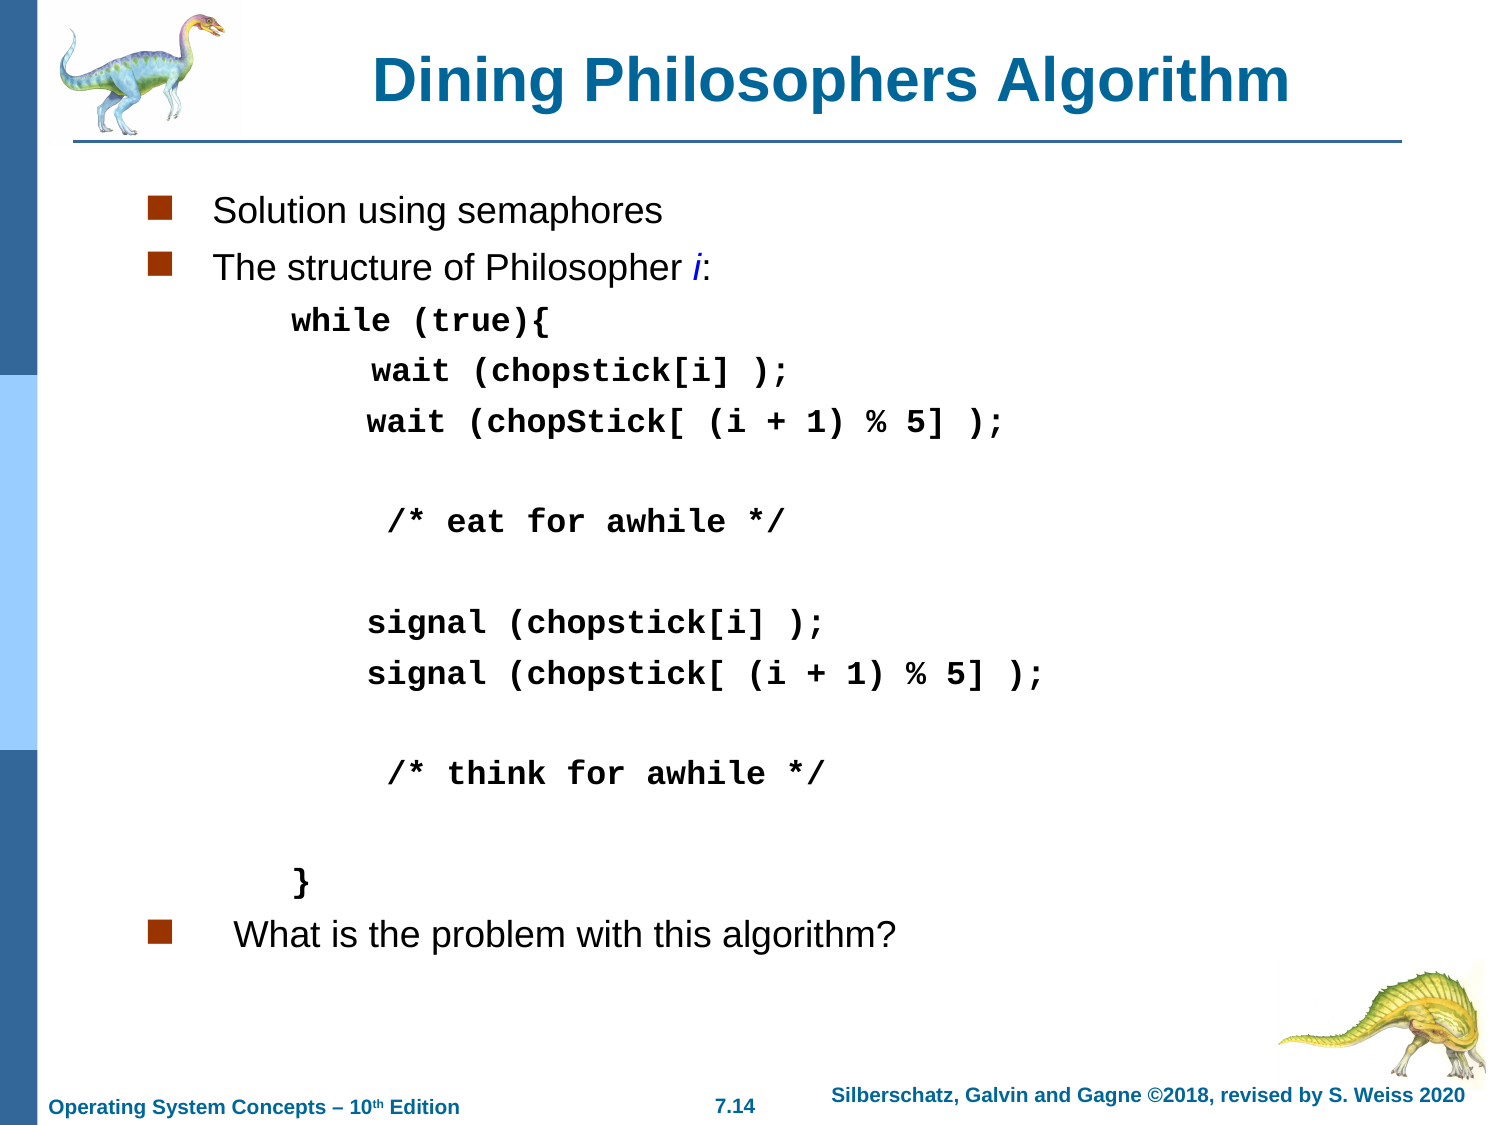

# Dining Philosophers Algorithm
Solution using semaphores
The structure of Philosopher i:
while (true){
 wait (chopstick[i] );
	 wait (chopStick[ (i + 1) % 5] );
	 /* eat for awhile */
	 signal (chopstick[i] );
	 signal (chopstick[ (i + 1) % 5] );
	 /* think for awhile */
}
 What is the problem with this algorithm?